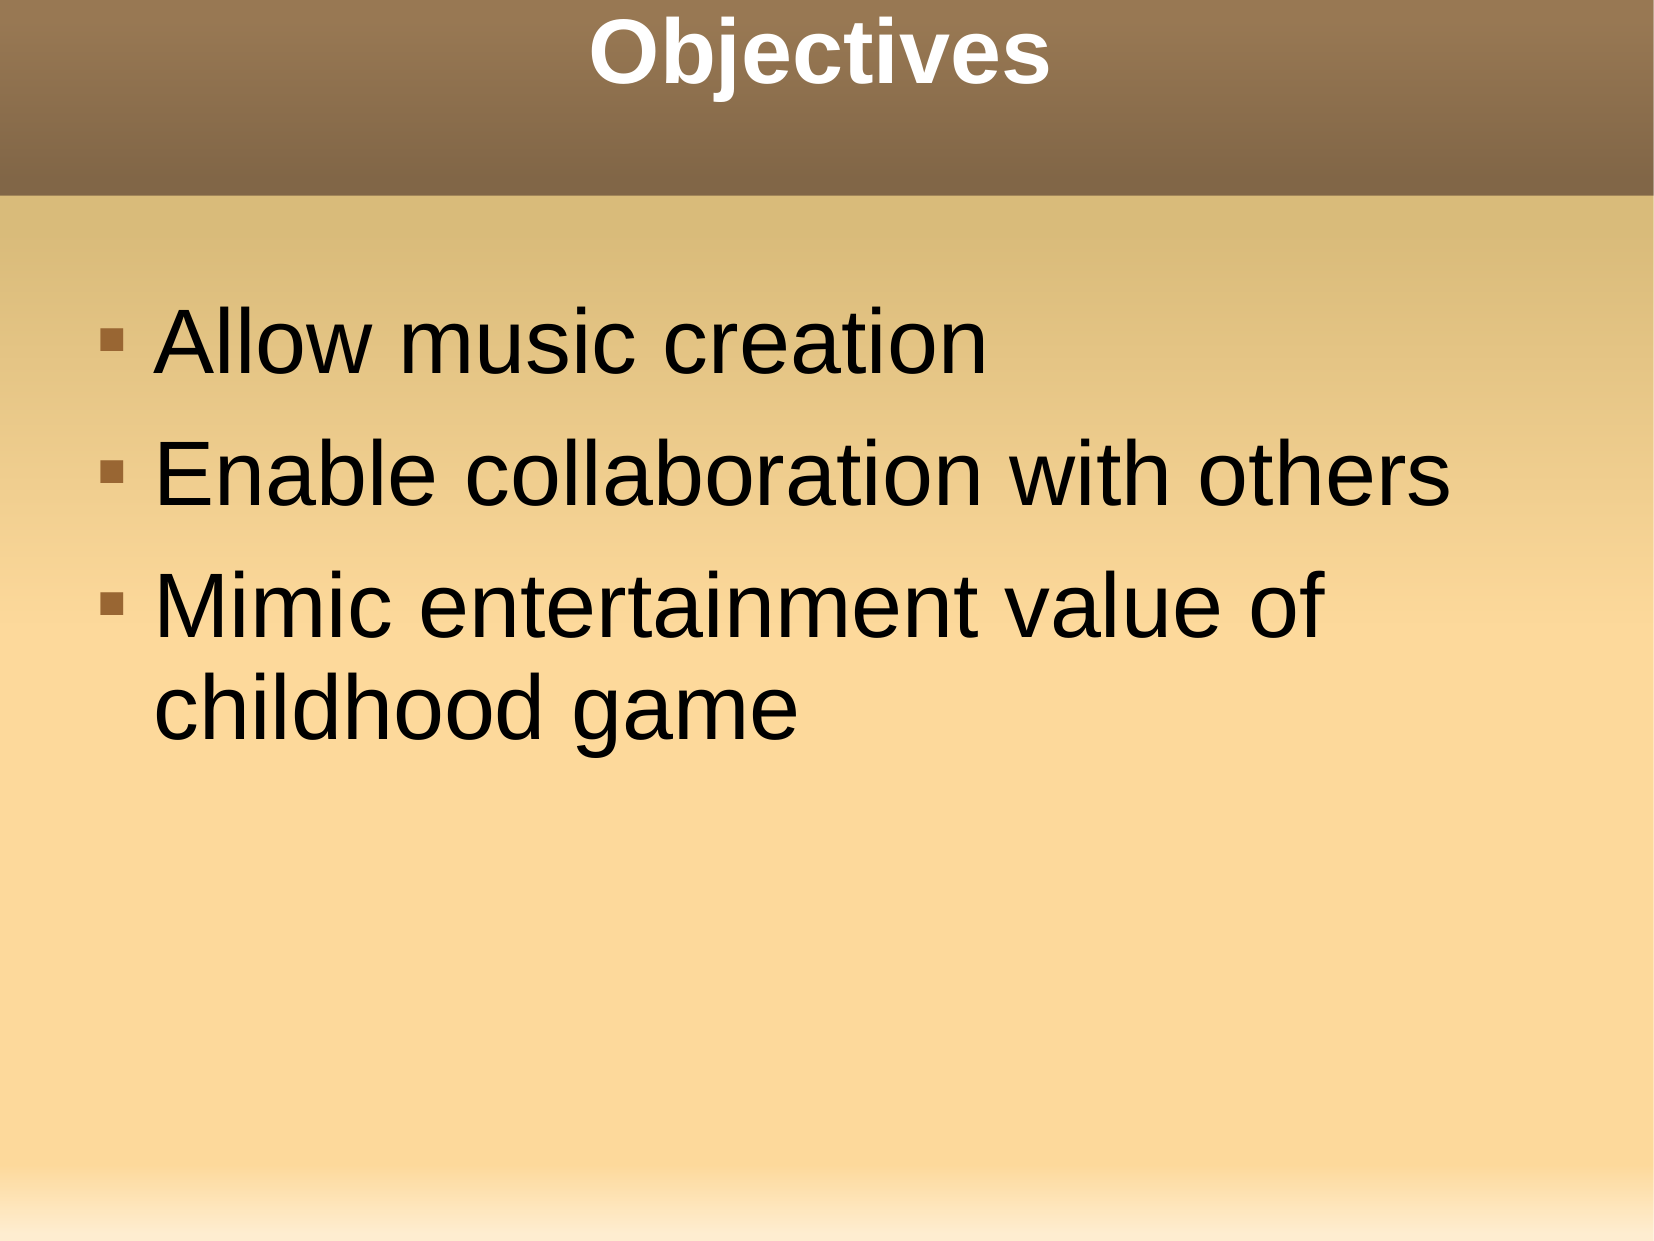

# Objectives
Allow music creation
Enable collaboration with others
Mimic entertainment value of childhood game